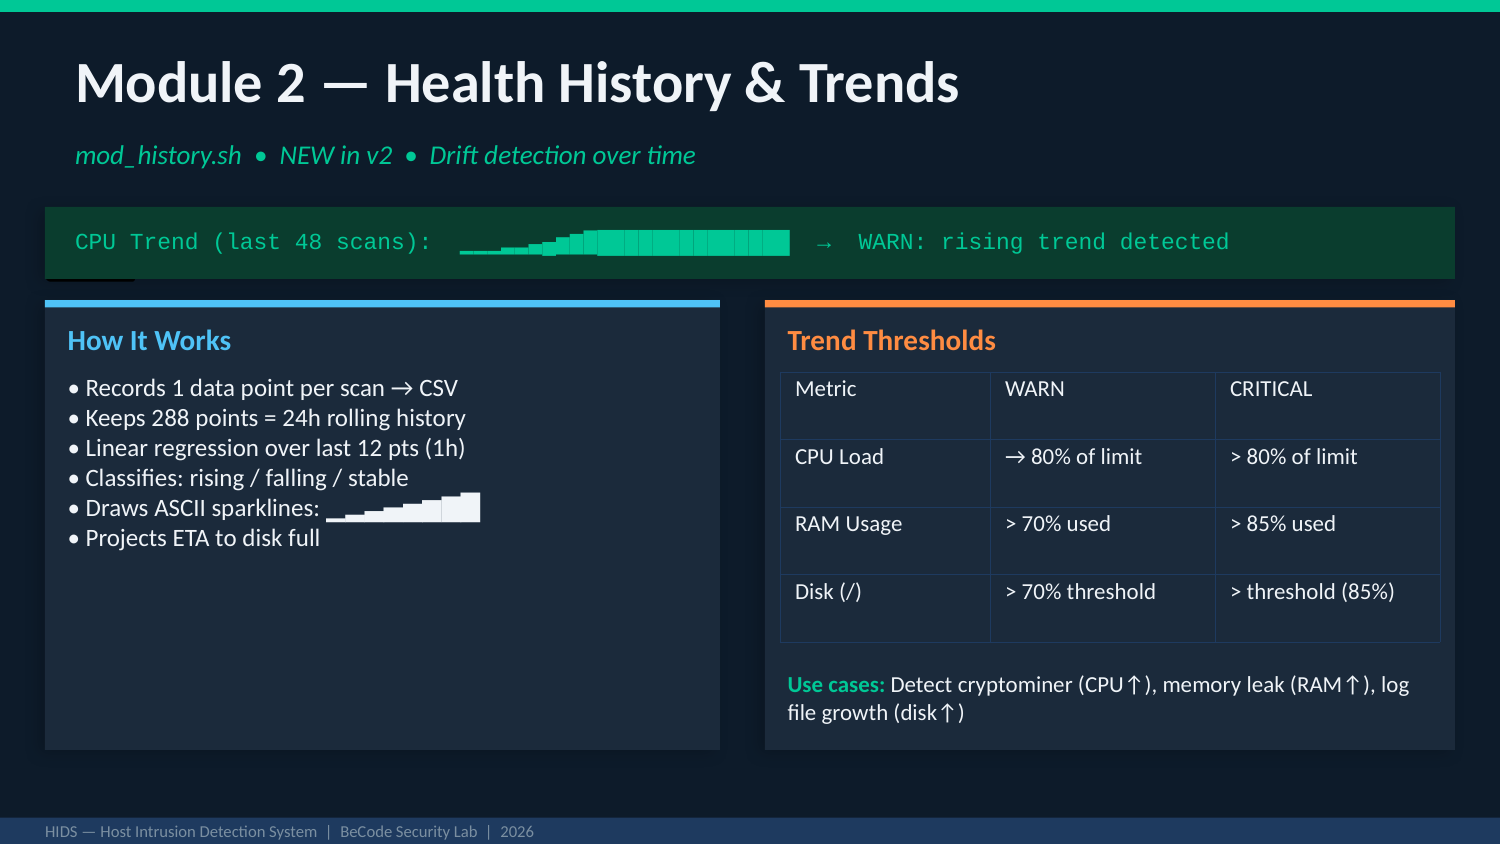

Module 2 — Health History & Trends
mod_history.sh • NEW in v2 • Drift detection over time
CPU Trend (last 48 scans): ▁▁▁▂▂▃▄▅▆▇██████████████ → WARN: rising trend detected
How It Works
Trend Thresholds
• Records 1 data point per scan → CSV
• Keeps 288 points = 24h rolling history
• Linear regression over last 12 pts (1h)
• Classifies: rising / falling / stable
• Draws ASCII sparklines: ▁▂▃▄▅▆▇█
• Projects ETA to disk full
| Metric | WARN | CRITICAL |
| --- | --- | --- |
| CPU Load | → 80% of limit | > 80% of limit |
| RAM Usage | > 70% used | > 85% used |
| Disk (/) | > 70% threshold | > threshold (85%) |
Use cases: Detect cryptominer (CPU↑), memory leak (RAM↑), log file growth (disk↑)
HIDS — Host Intrusion Detection System | BeCode Security Lab | 2026